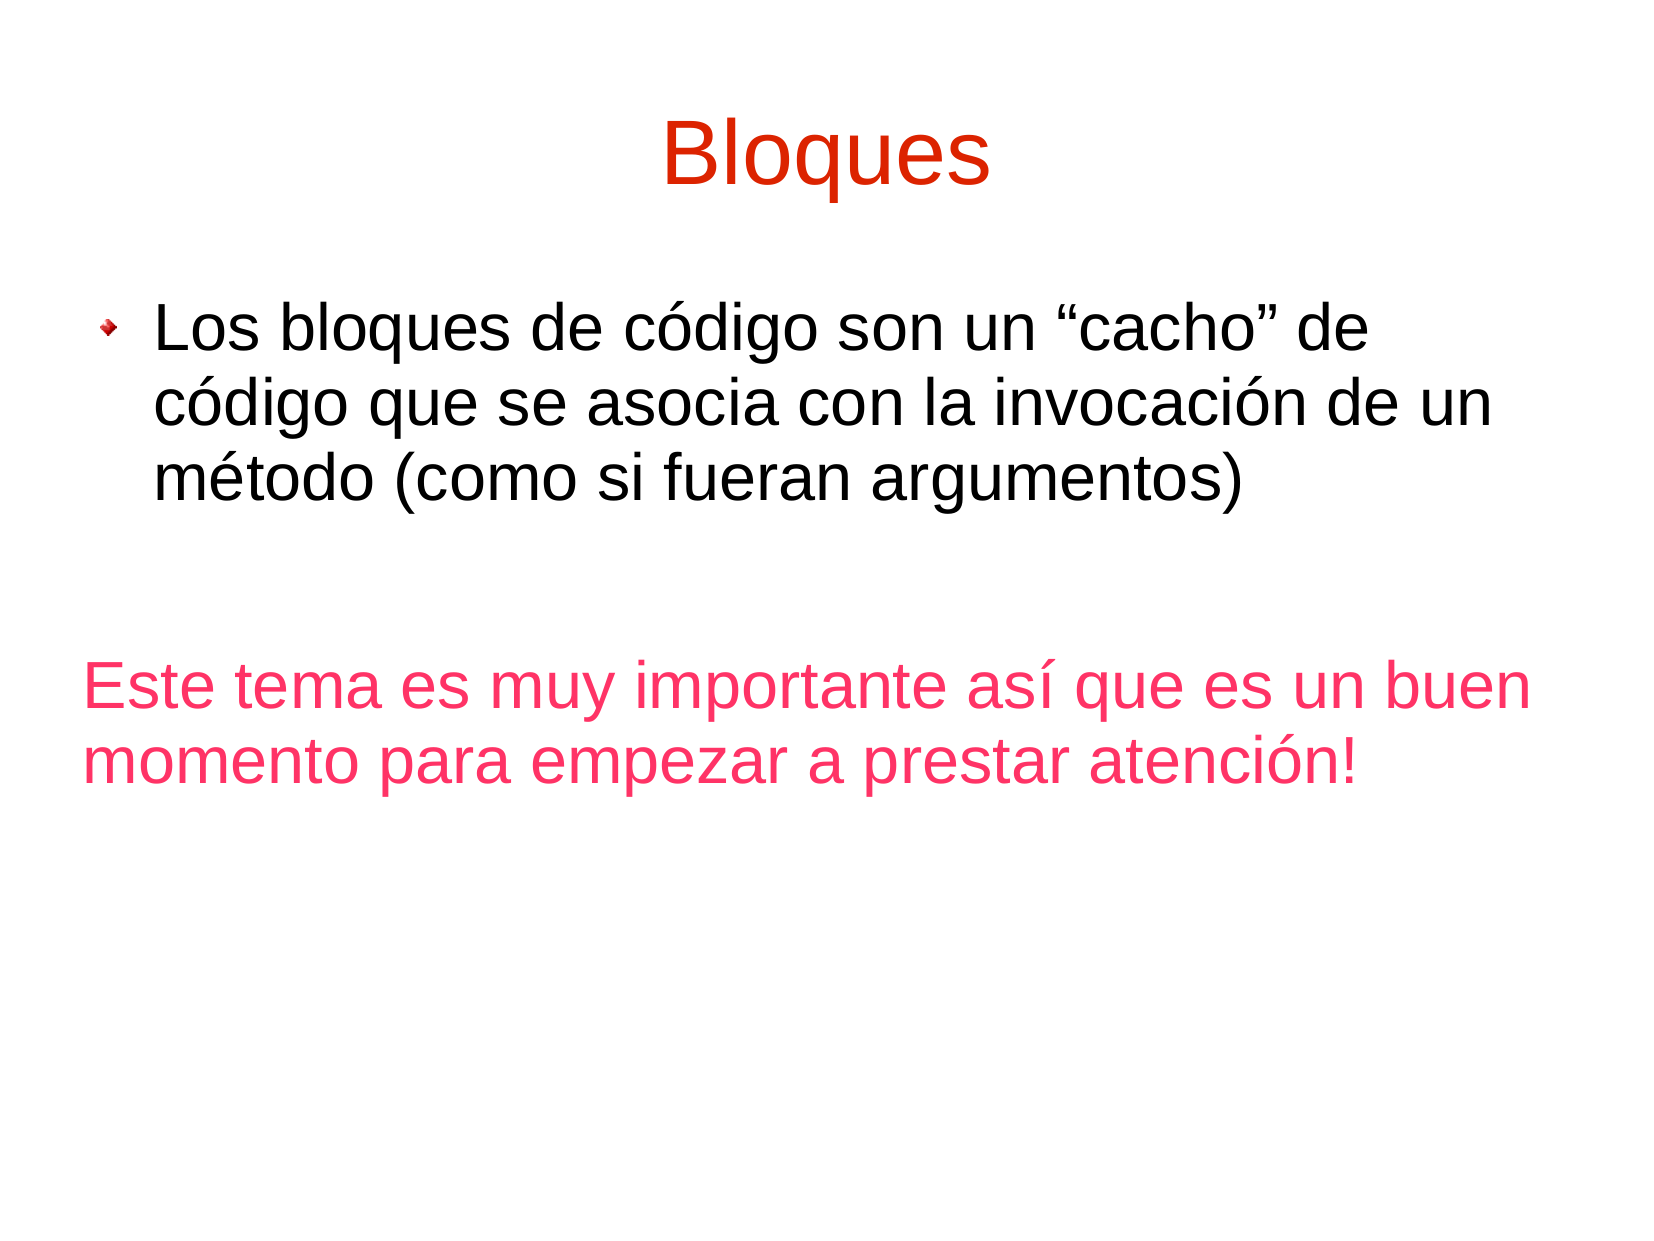

# Bloques
Los bloques de código son un “cacho” de código que se asocia con la invocación de un método (como si fueran argumentos)
Este tema es muy importante así que es un buen momento para empezar a prestar atención!